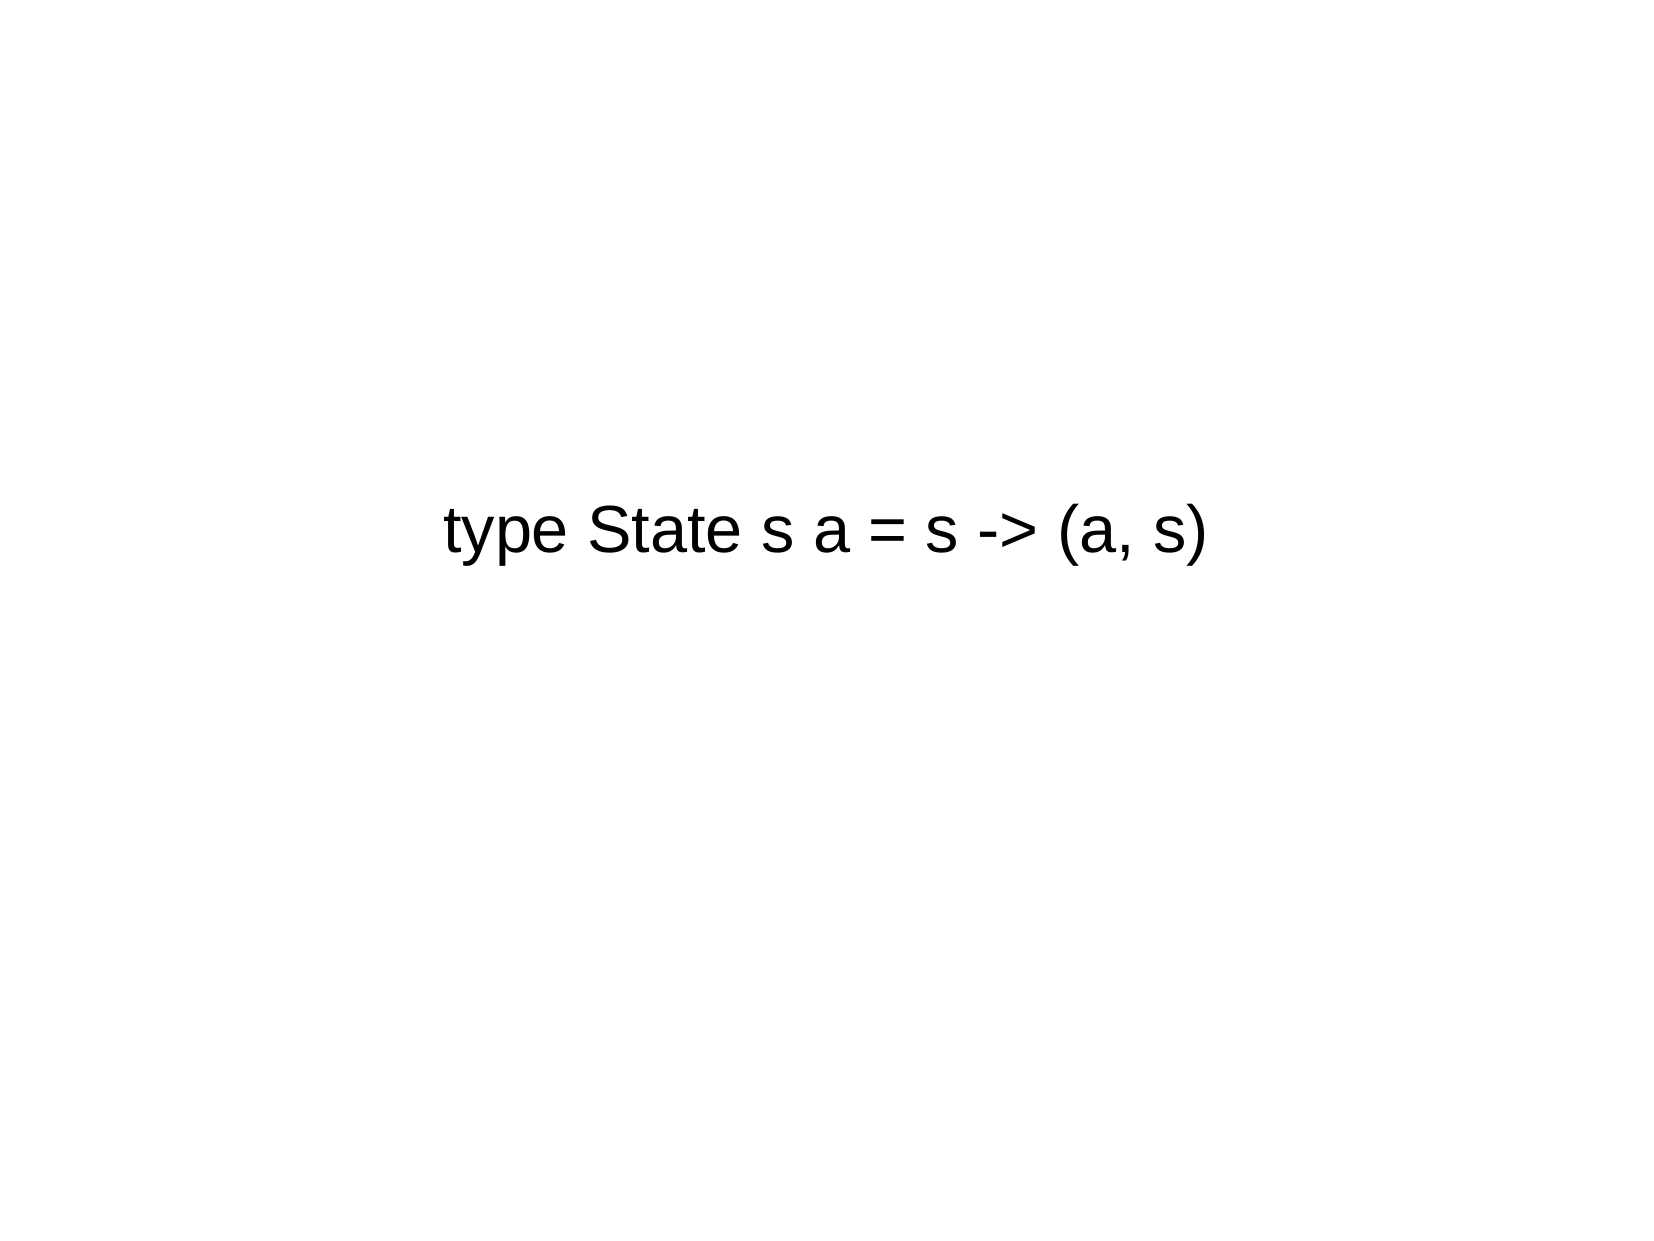

# type State s a = s -> (a, s)